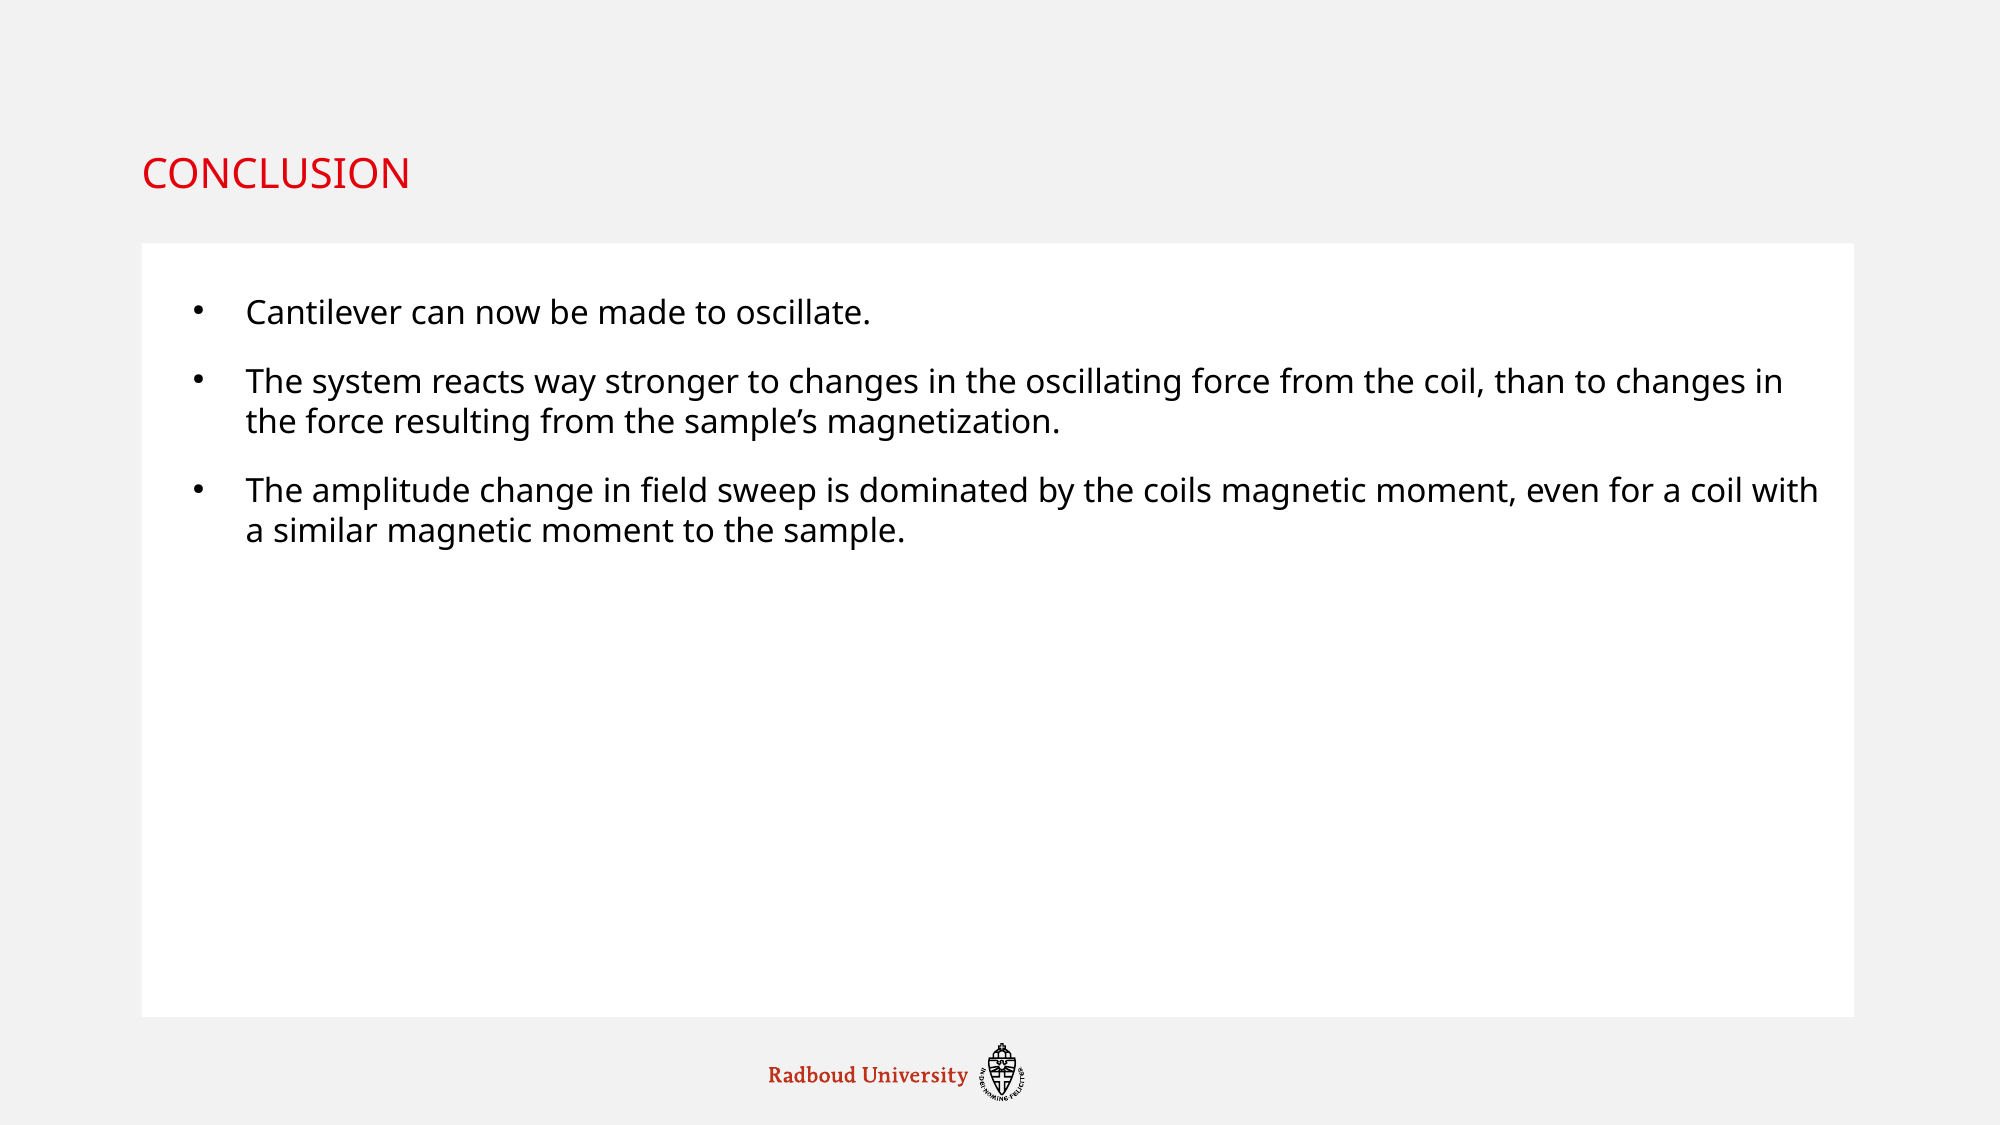

# Conclusion
Cantilever can now be made to oscillate.
The system reacts way stronger to changes in the oscillating force from the coil, than to changes in the force resulting from the sample’s magnetization.
The amplitude change in field sweep is dominated by the coils magnetic moment, even for a coil with a similar magnetic moment to the sample.